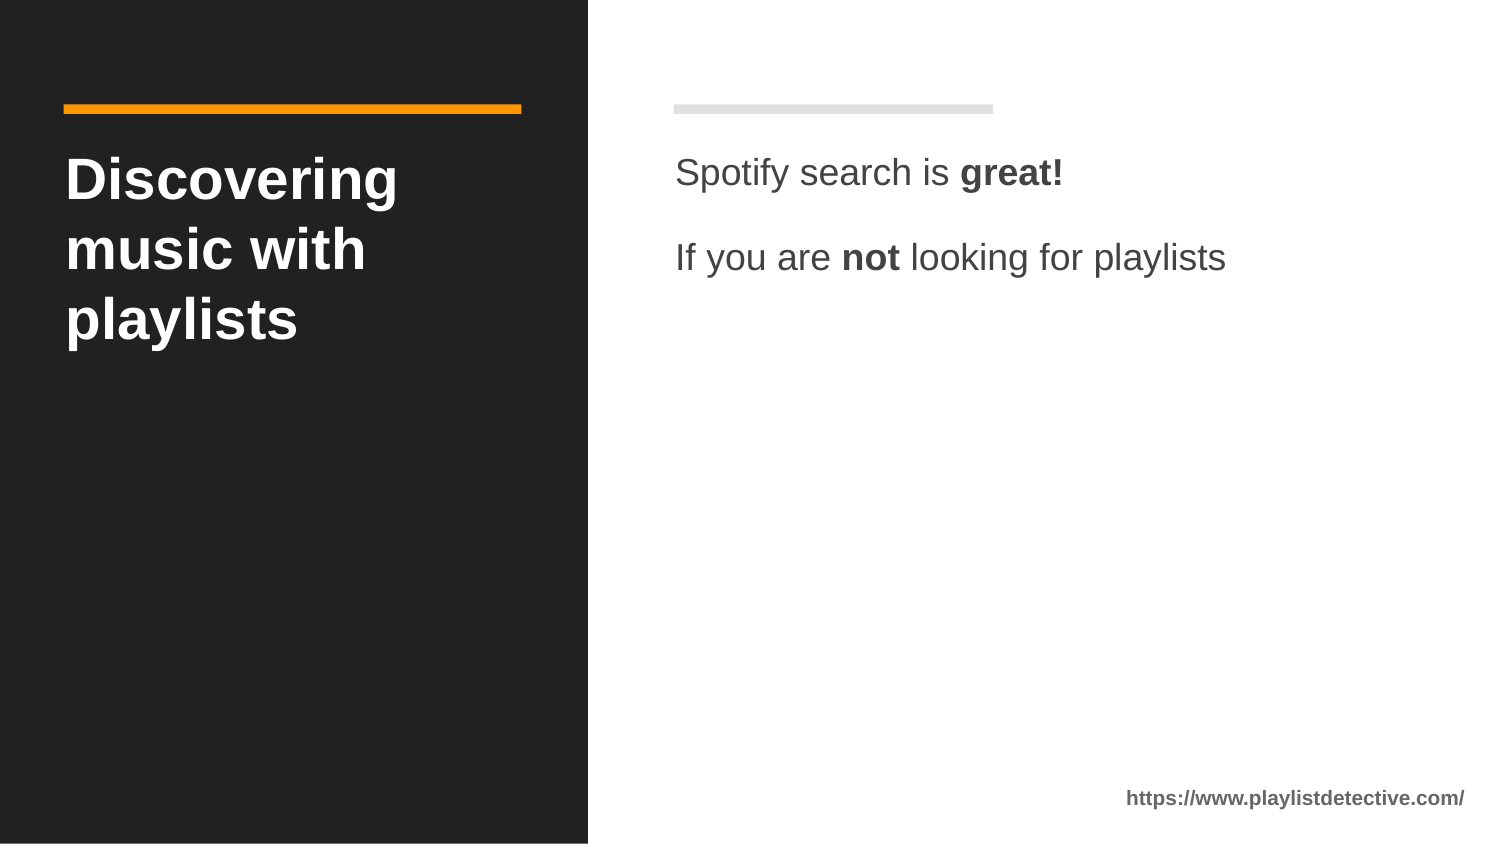

# Discovering music with playlists
Spotify search is great!
If you are not looking for playlists
https://www.playlistdetective.com/